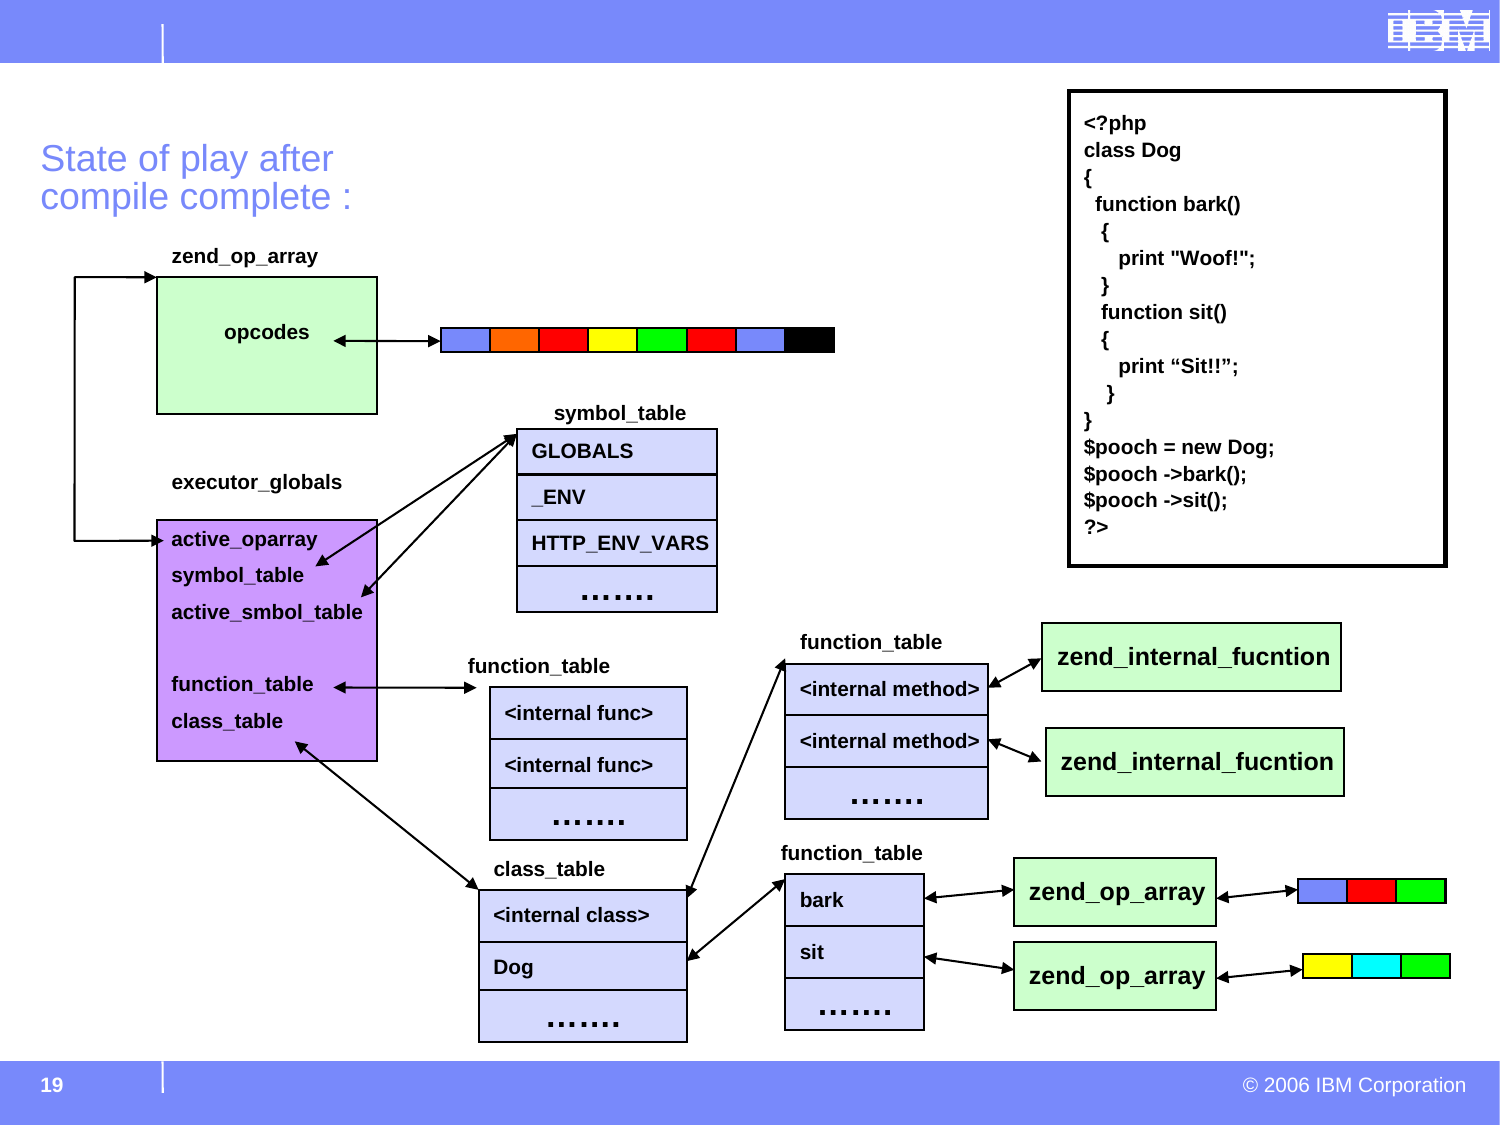

<?php
class Dog
{
 function bark()‏
 {
 print "Woof!";
 }
 function sit()‏
 {
 print “Sit!!”;
 }
}
$pooch = new Dog;
$pooch ->bark();
$pooch ->sit();
?>
# State of play after compile complete :
zend_op_array
opcodes
symbol_table
GLOBALS
_ENV
HTTP_ENV_VARS
…….
executor_globals
active_oparray
symbol_table
active_smbol_table
function_table
class_table
zend_internal_fucntion
function_table
function_table
<internal method>
<internal method>
…….
<internal func>
<internal func>
…….
zend_internal_fucntion
function_table
class_table
zend_op_array
bark
sit
…….
<internal class>
Dog
…….
zend_op_array
19